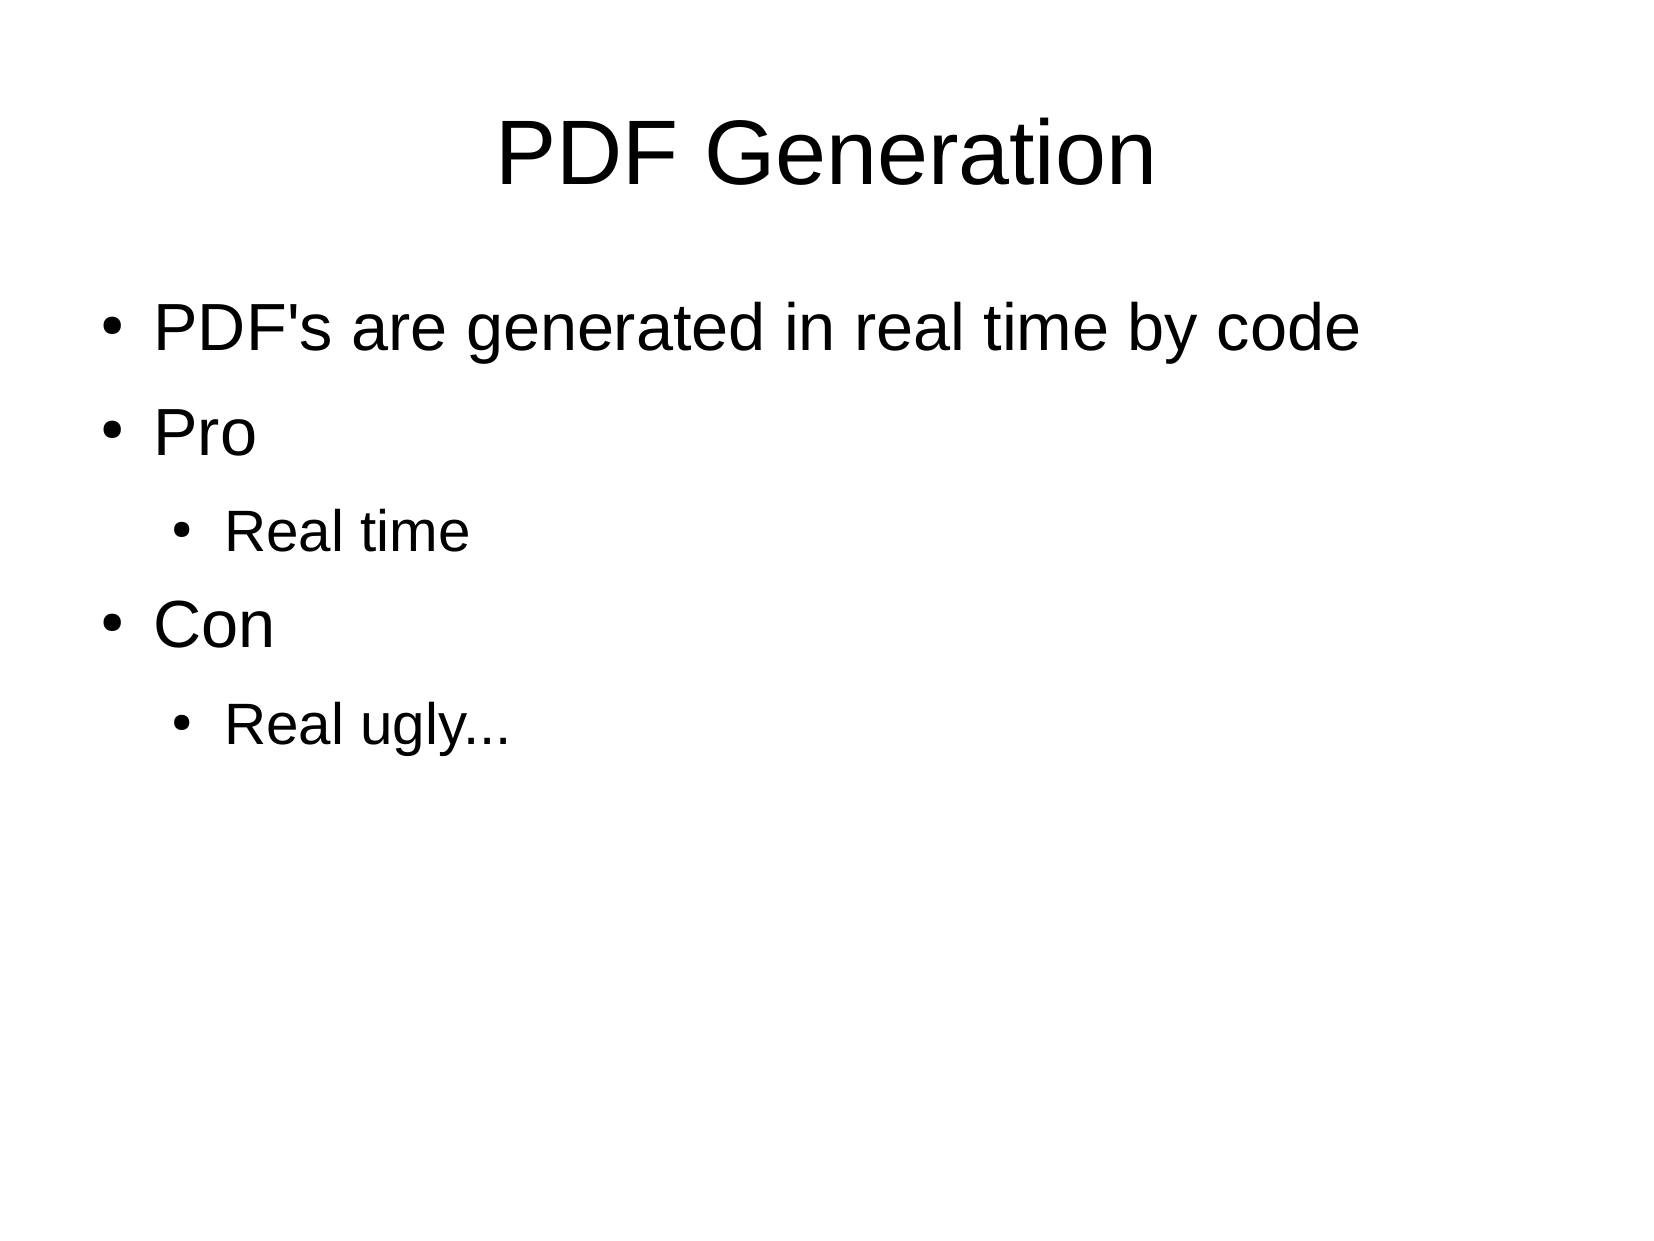

# PDF Generation
PDF's are generated in real time by code
Pro
Real time
Con
Real ugly...